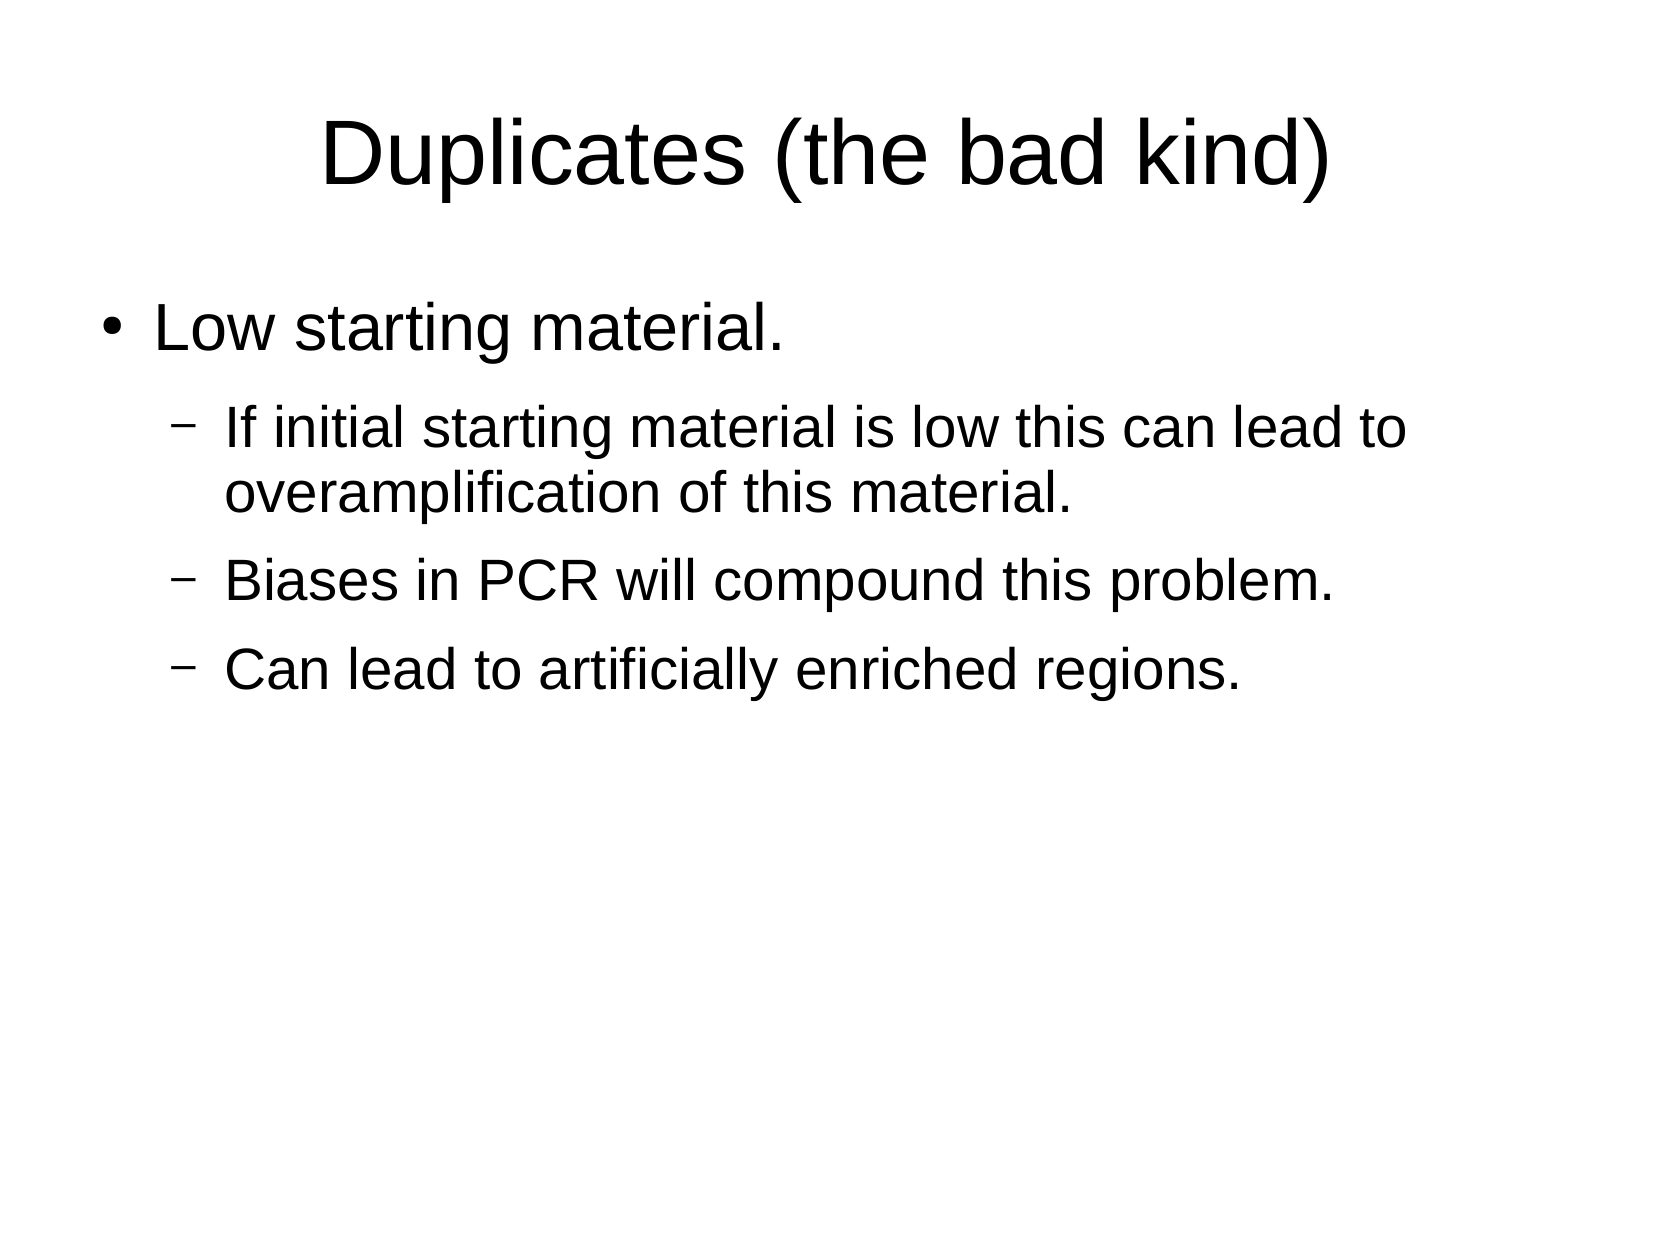

# Duplicates (the bad kind)
Low starting material.
If initial starting material is low this can lead to overamplification of this material.
Biases in PCR will compound this problem.
Can lead to artificially enriched regions.